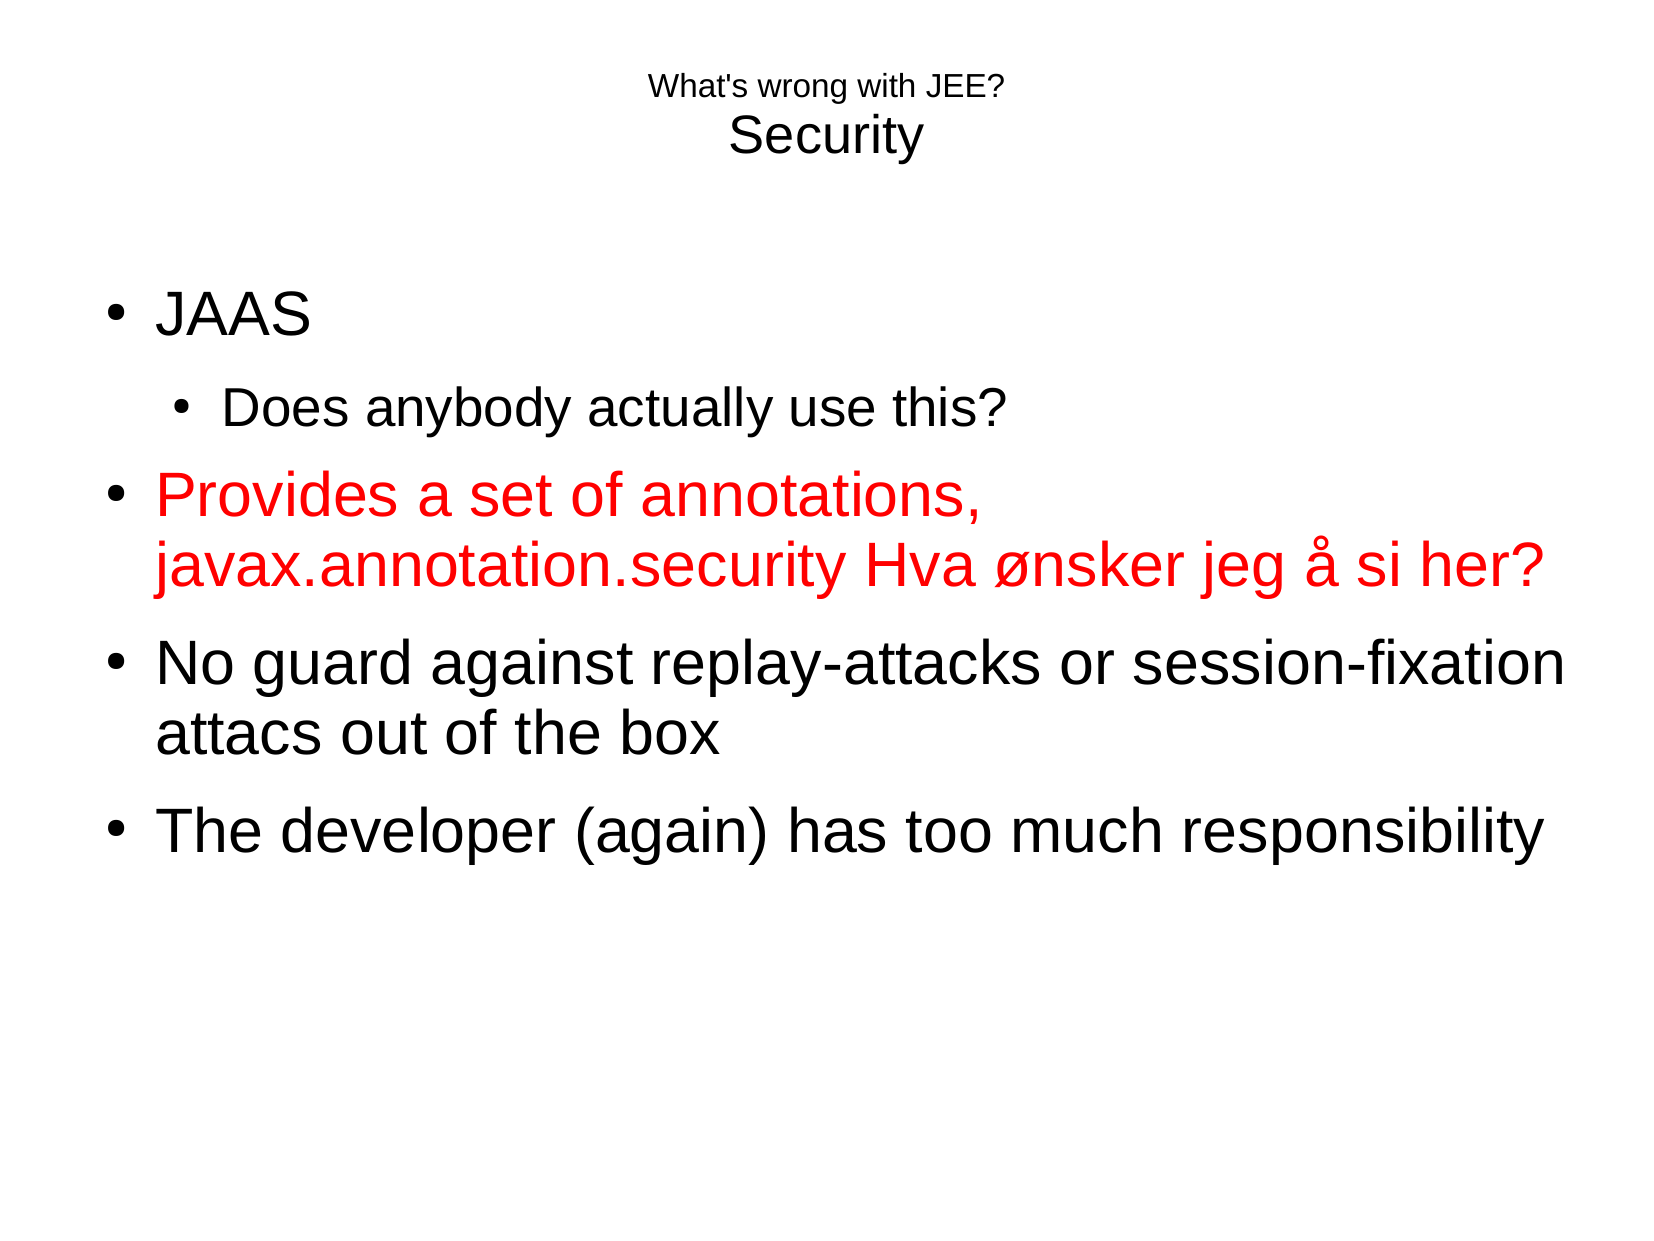

What's wrong with JEE?
Security
# JAAS
Does anybody actually use this?
Provides a set of annotations, javax.annotation.security Hva ønsker jeg å si her?
No guard against replay-attacks or session-fixation attacs out of the box
The developer (again) has too much responsibility